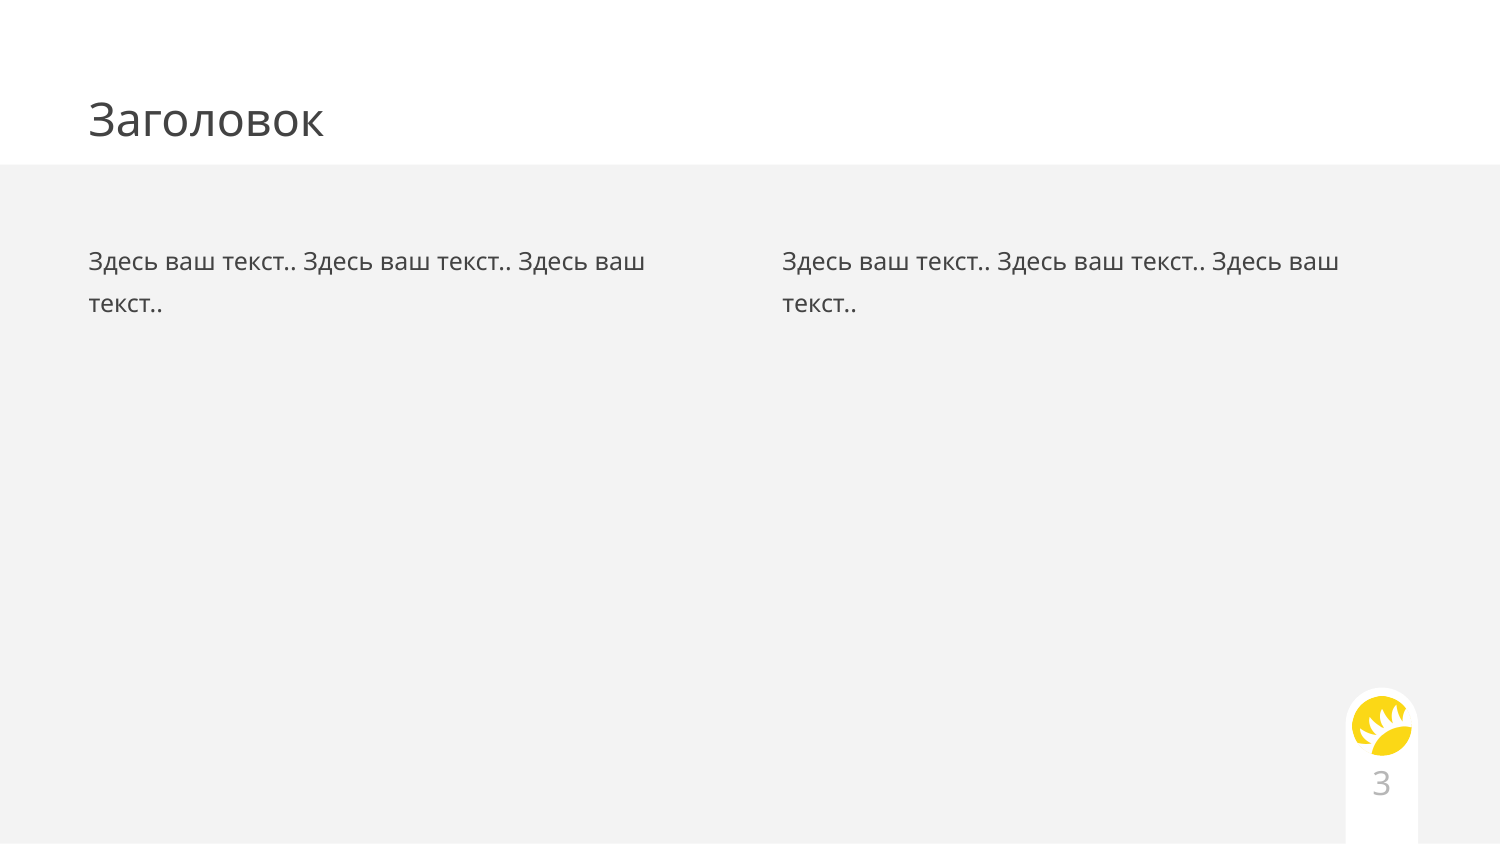

Заголовок
Здесь ваш текст.. Здесь ваш текст.. Здесь ваш текст..
Здесь ваш текст.. Здесь ваш текст.. Здесь ваш текст..
3